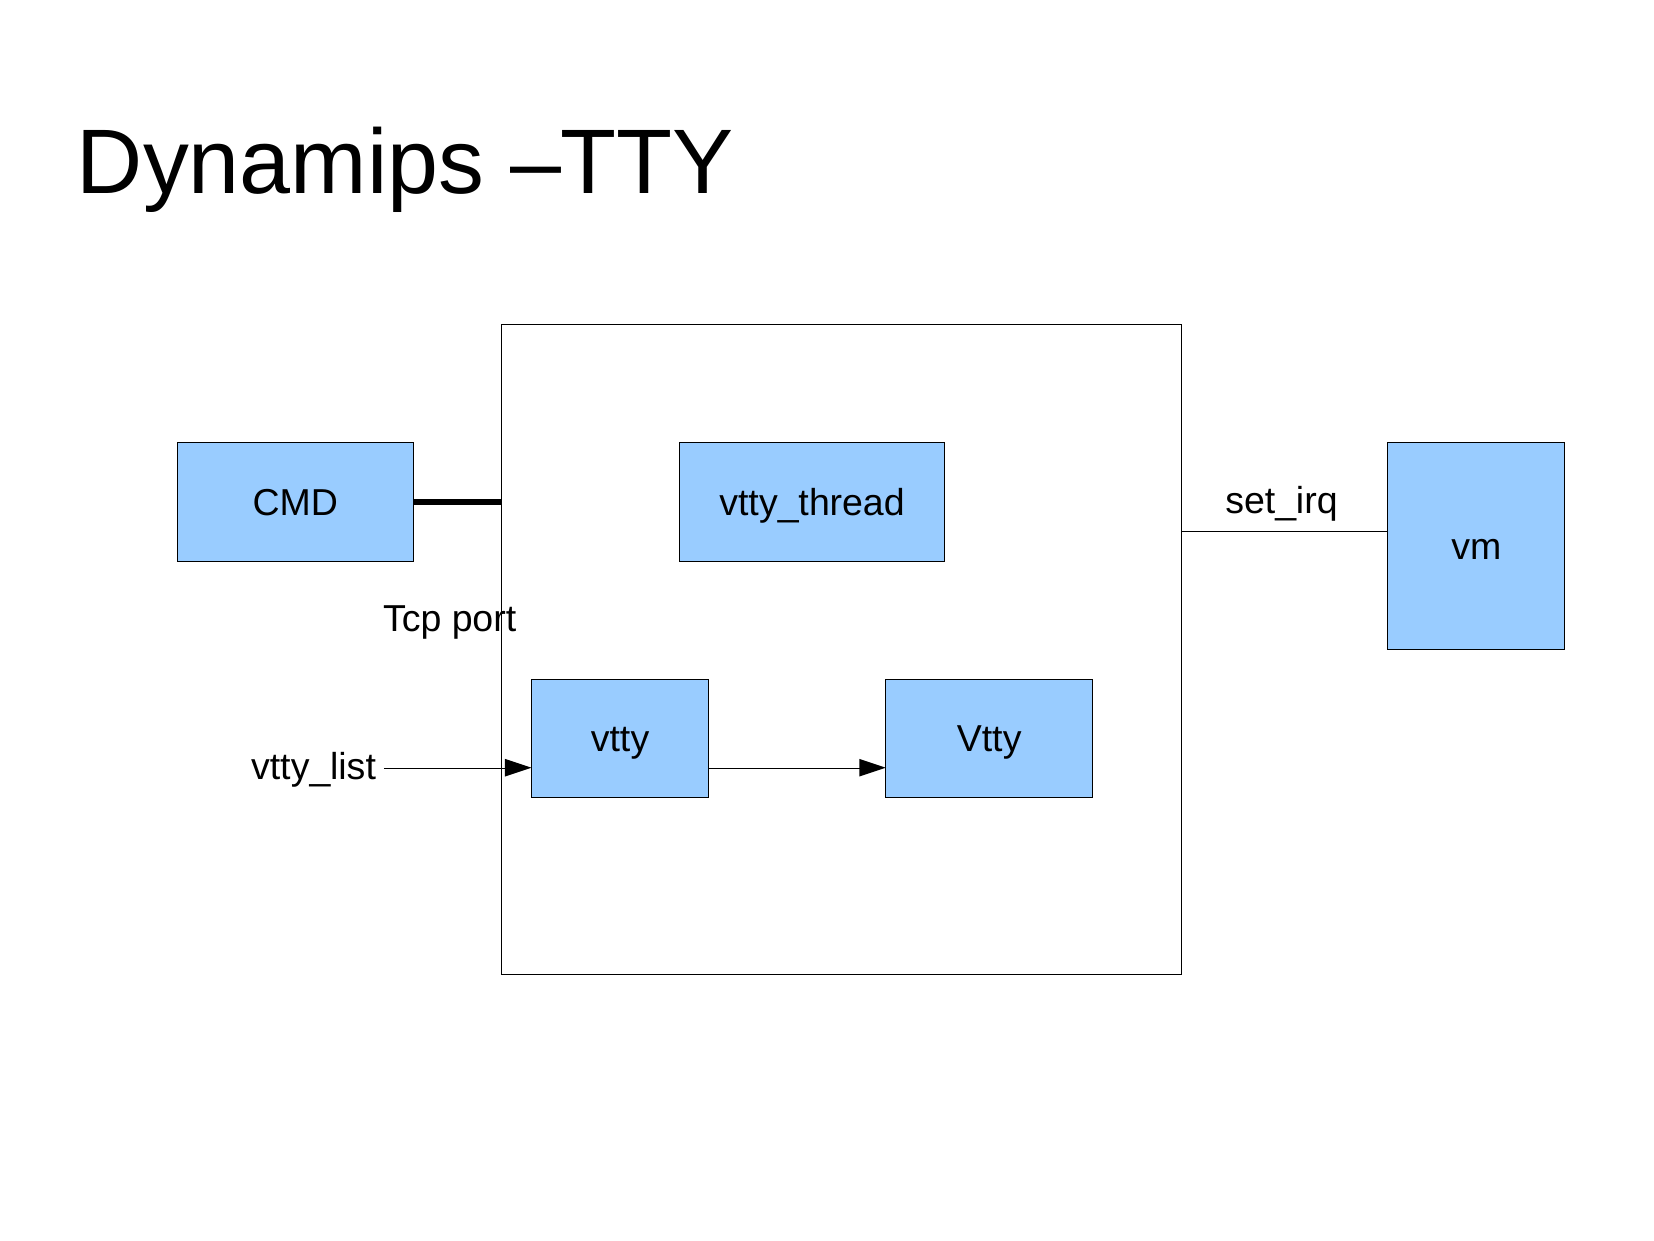

# Dynamips –TTY
CMD
vtty_thread
vm
set_irq
Tcp port
vtty
Vtty
vtty_list